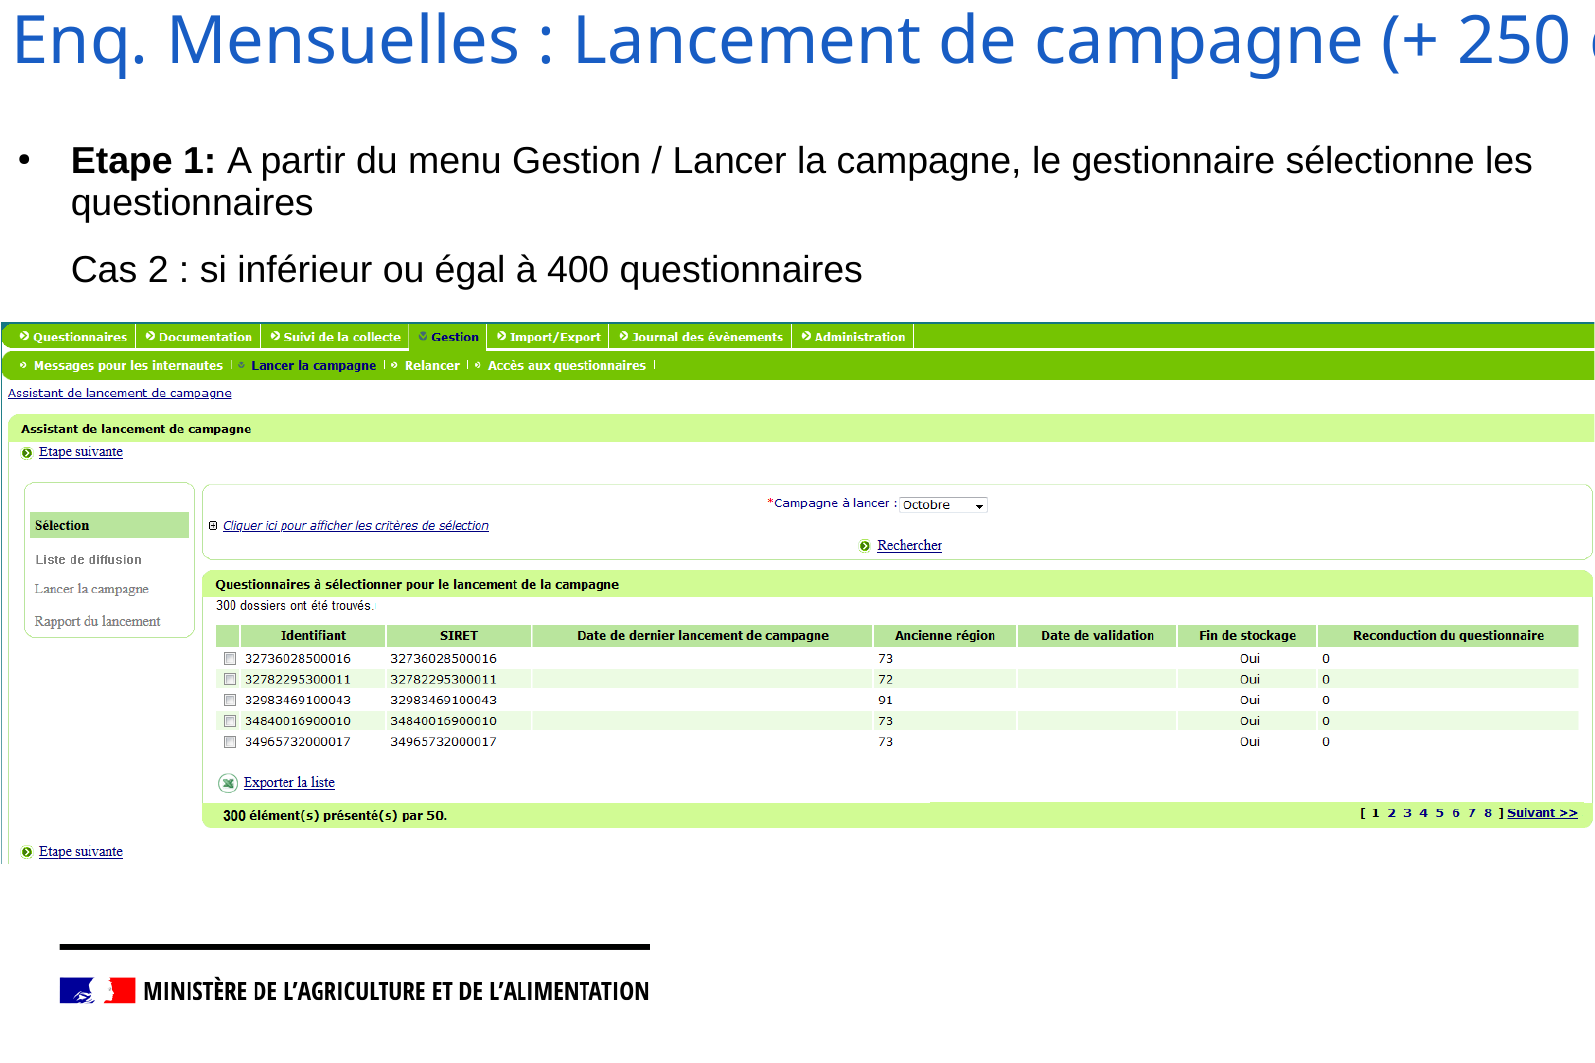

Enq. Mensuelles : Lancement de campagne (+ 250 quest)
# Etape 1: A partir du menu Gestion / Lancer la campagne, le gestionnaire sélectionne les questionnaires
Cas 2 : si inférieur ou égal à 400 questionnaires